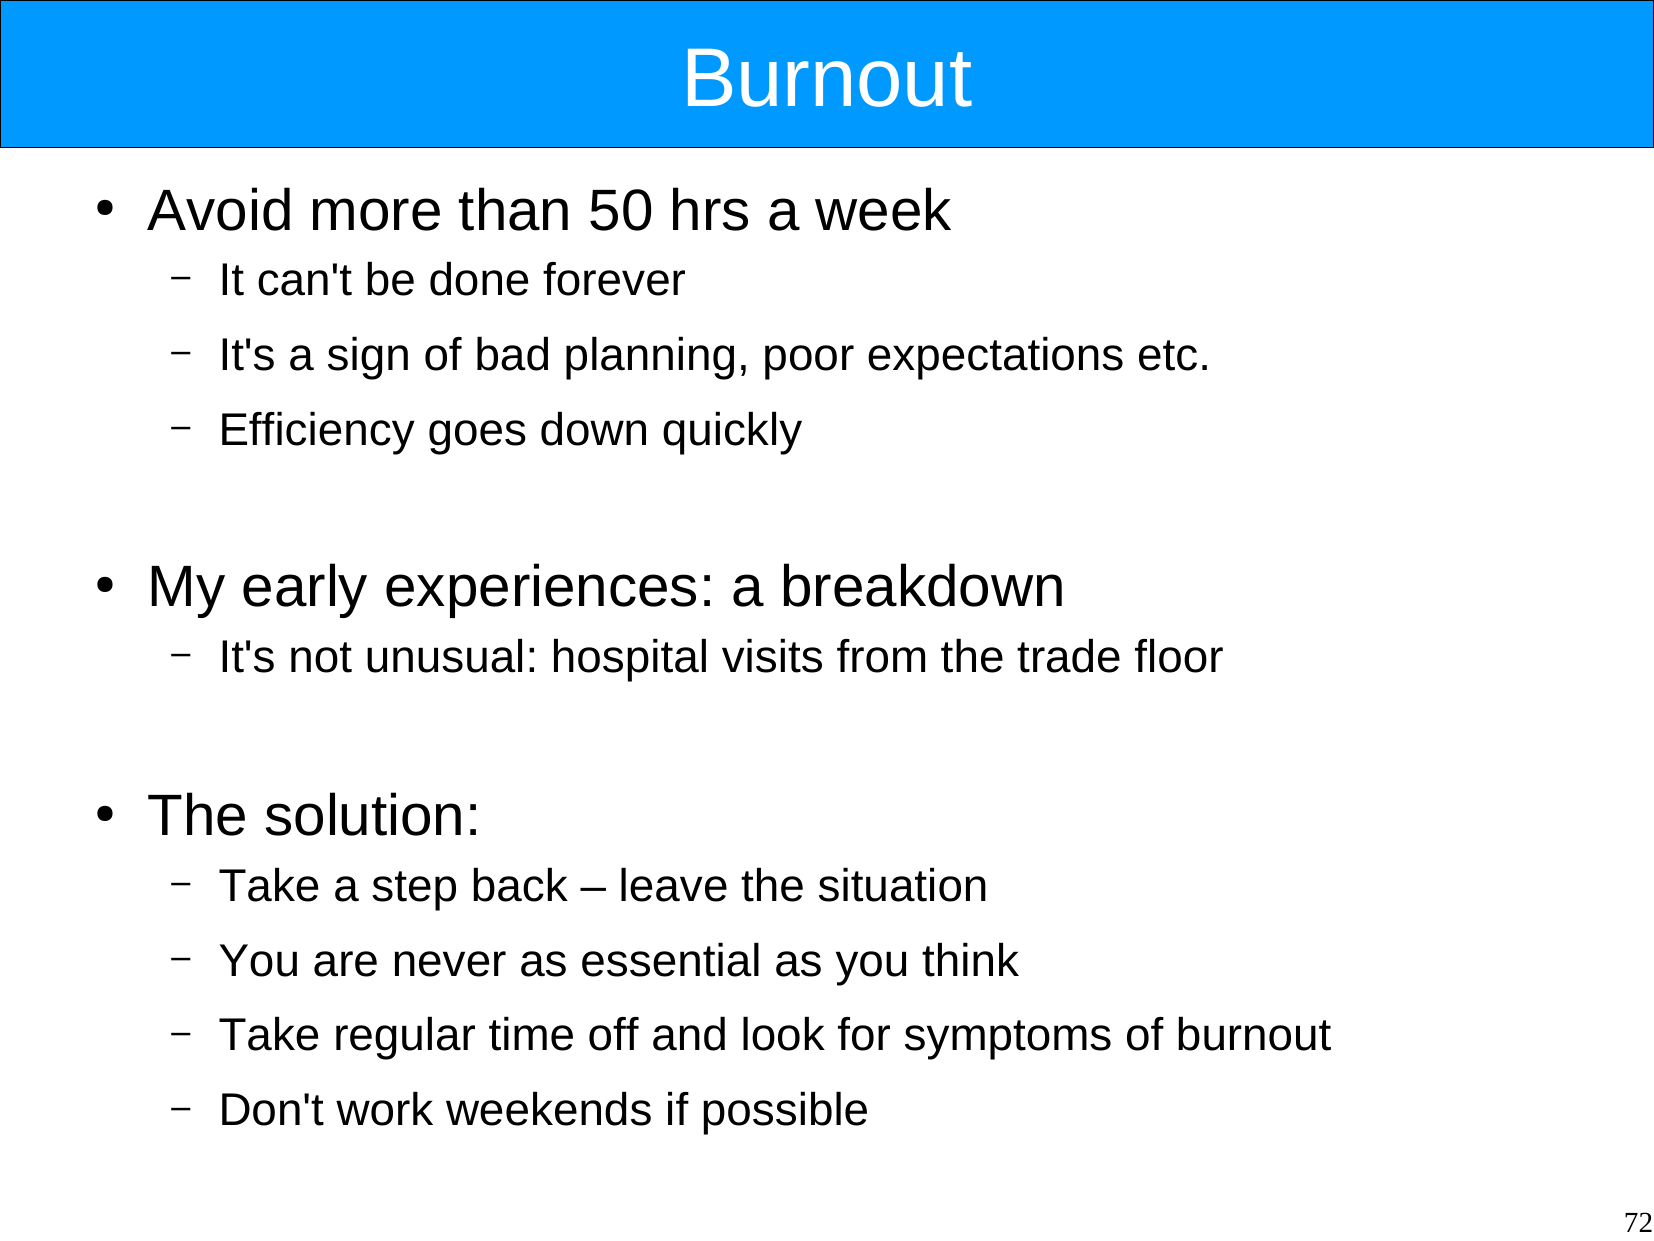

# Burnout
Avoid more than 50 hrs a week
It can't be done forever
It's a sign of bad planning, poor expectations etc.
Efficiency goes down quickly
My early experiences: a breakdown
It's not unusual: hospital visits from the trade floor
The solution:
Take a step back – leave the situation
You are never as essential as you think
Take regular time off and look for symptoms of burnout
Don't work weekends if possible
72